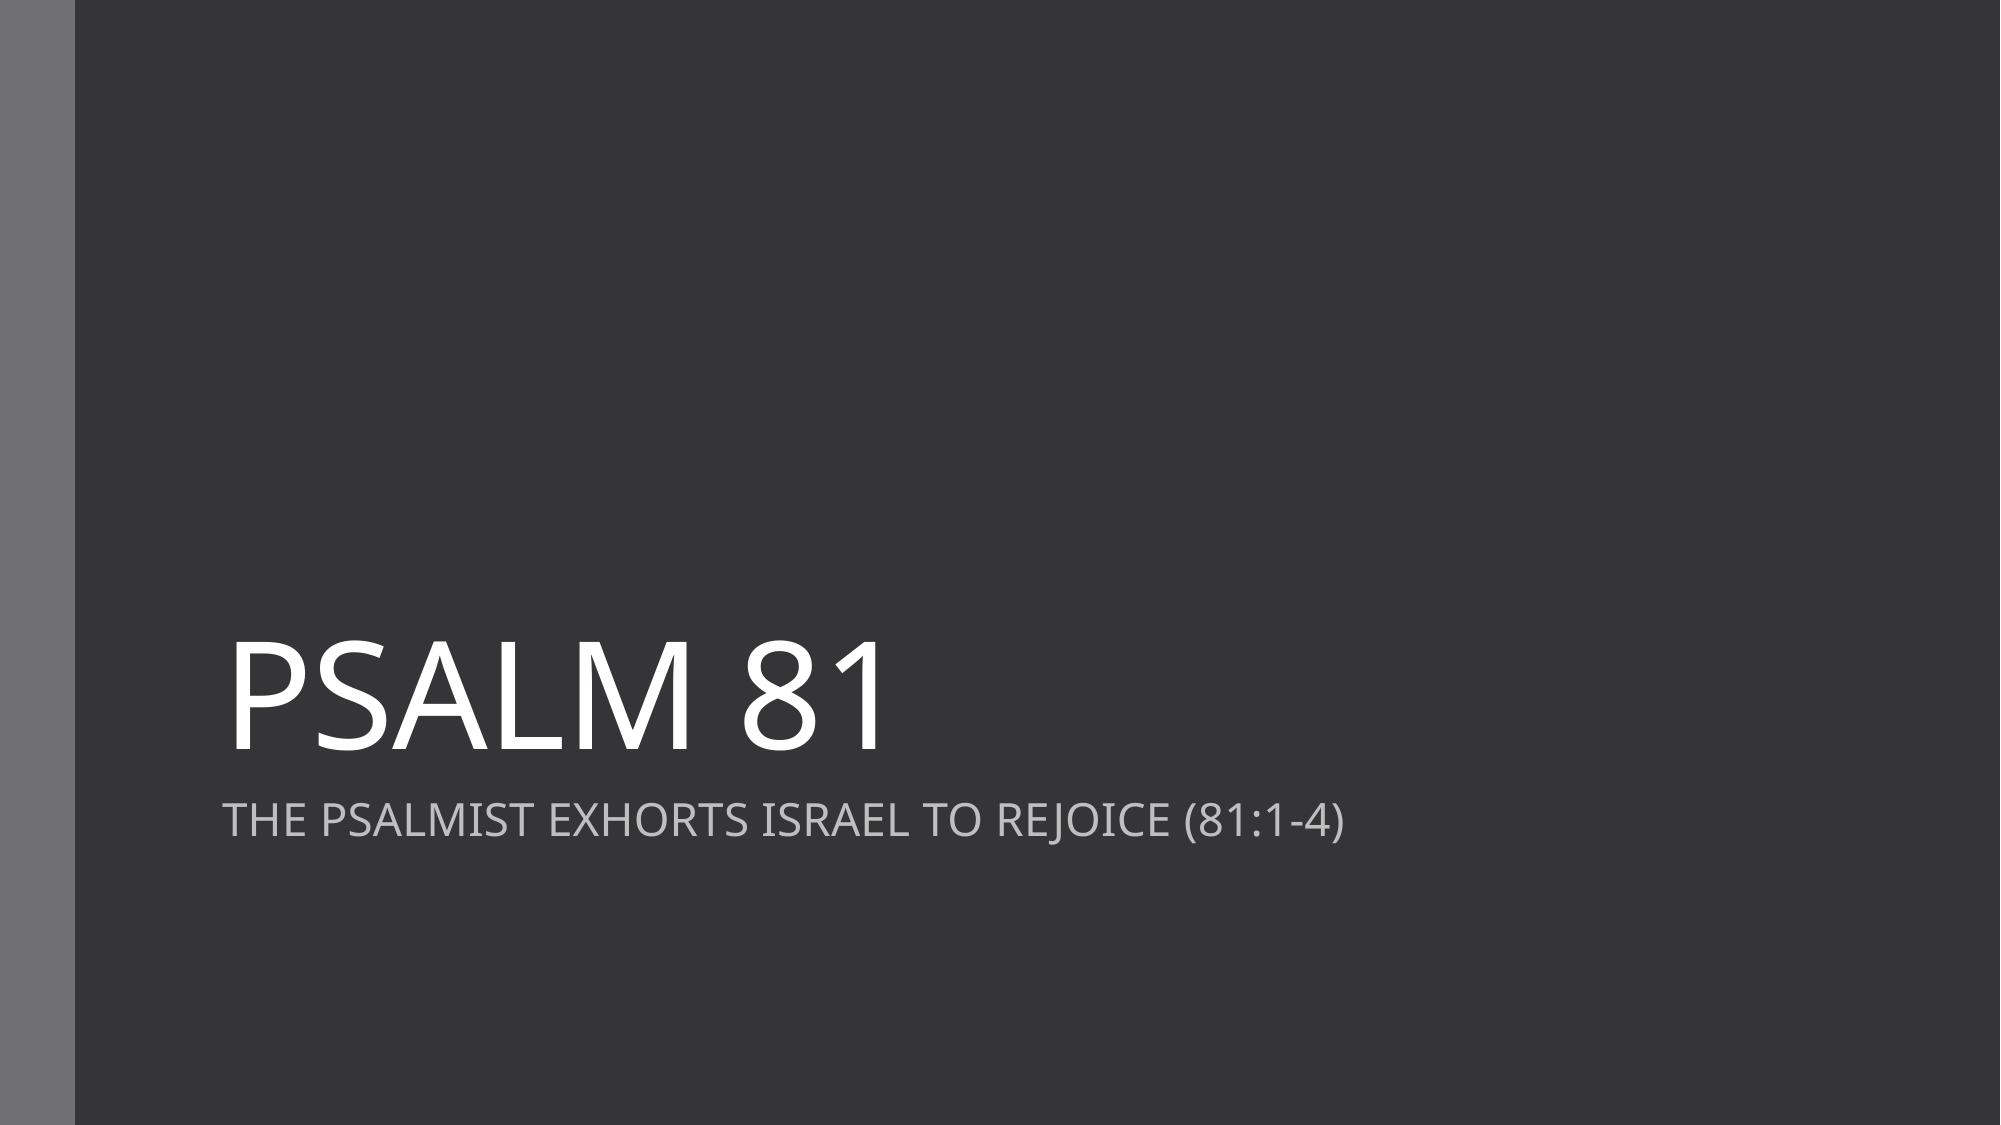

# PSALM 81
THE PSALMIST EXHORTS ISRAEL TO REJOICE (81:1-4)